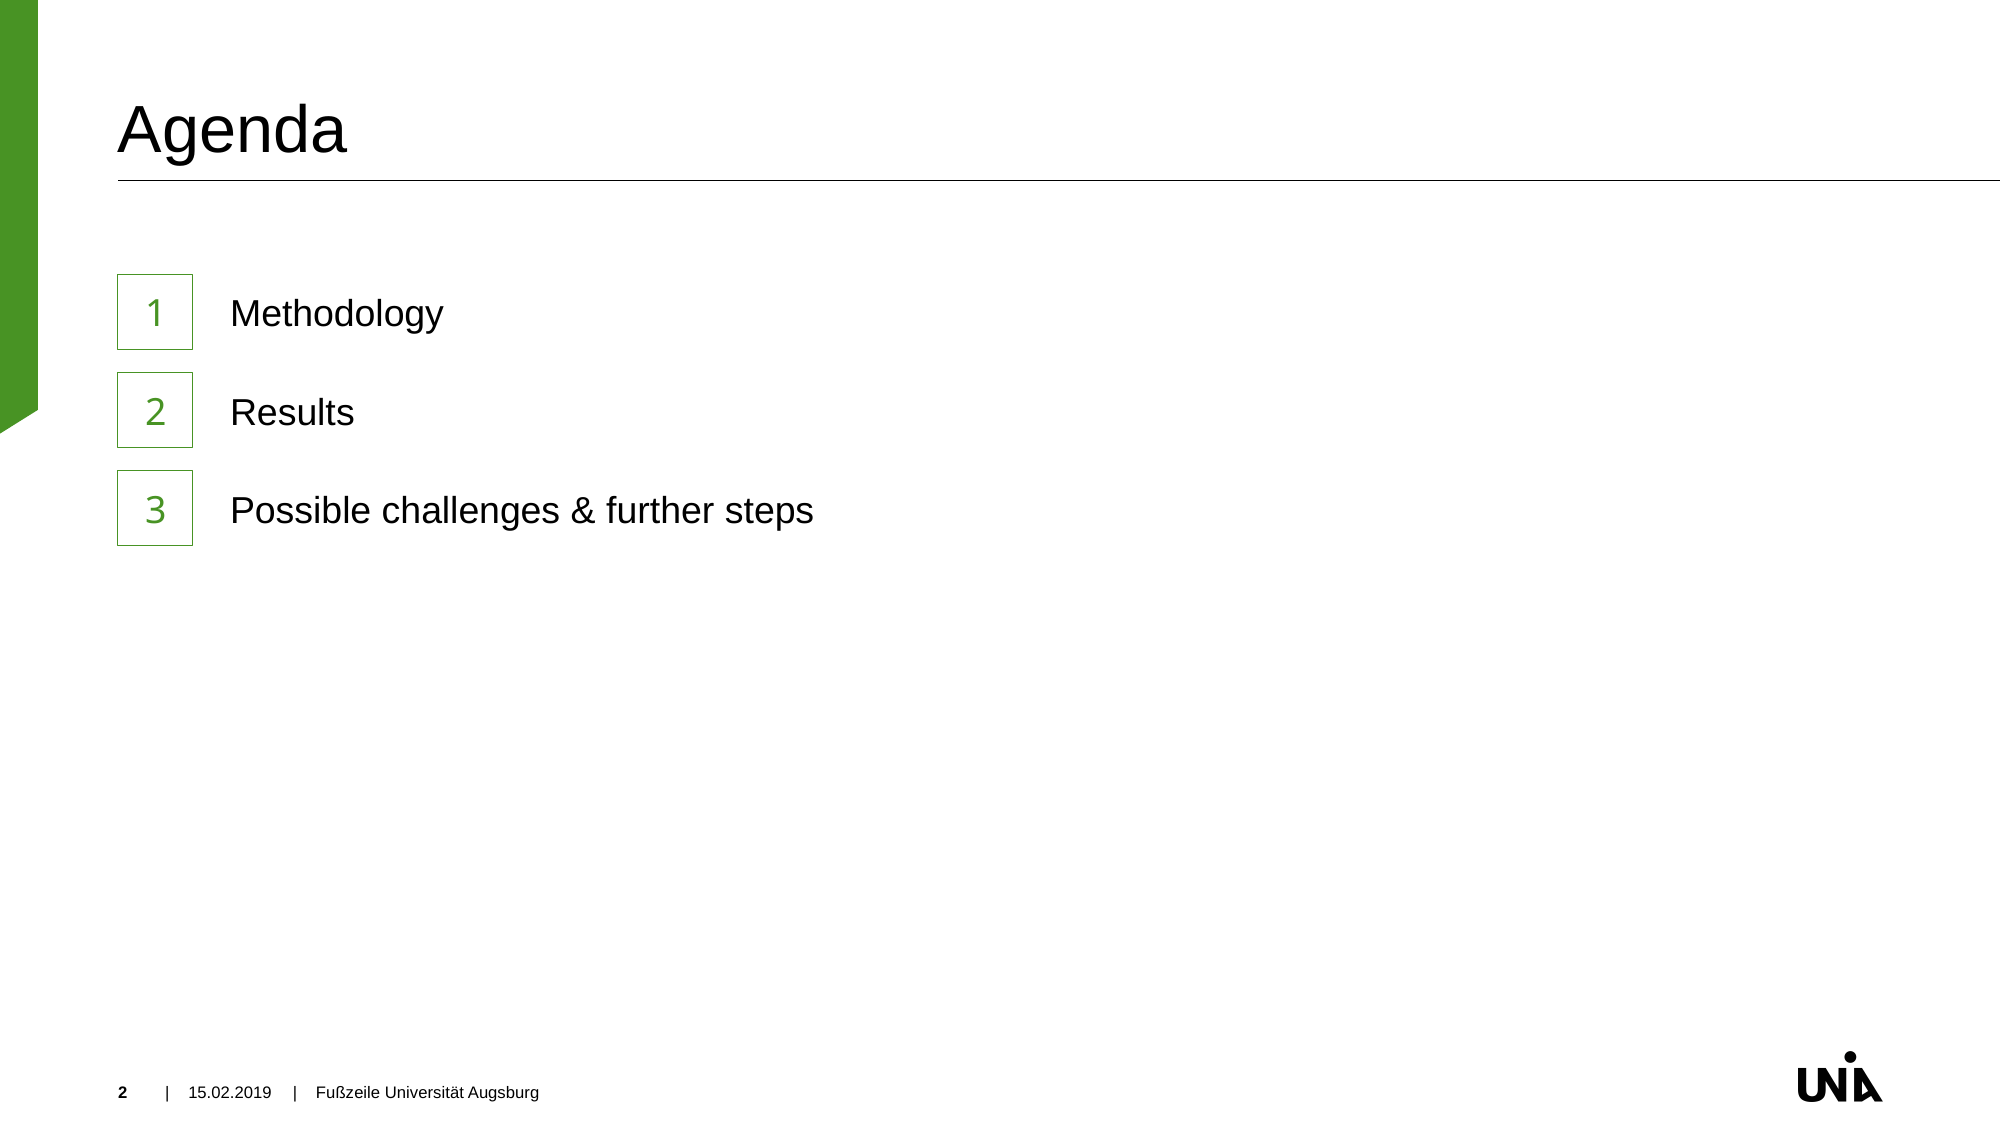

# Agenda
1
Methodology
2
Results
3
Possible challenges & further steps
| 15.02.2019
| Fußzeile Universität Augsburg